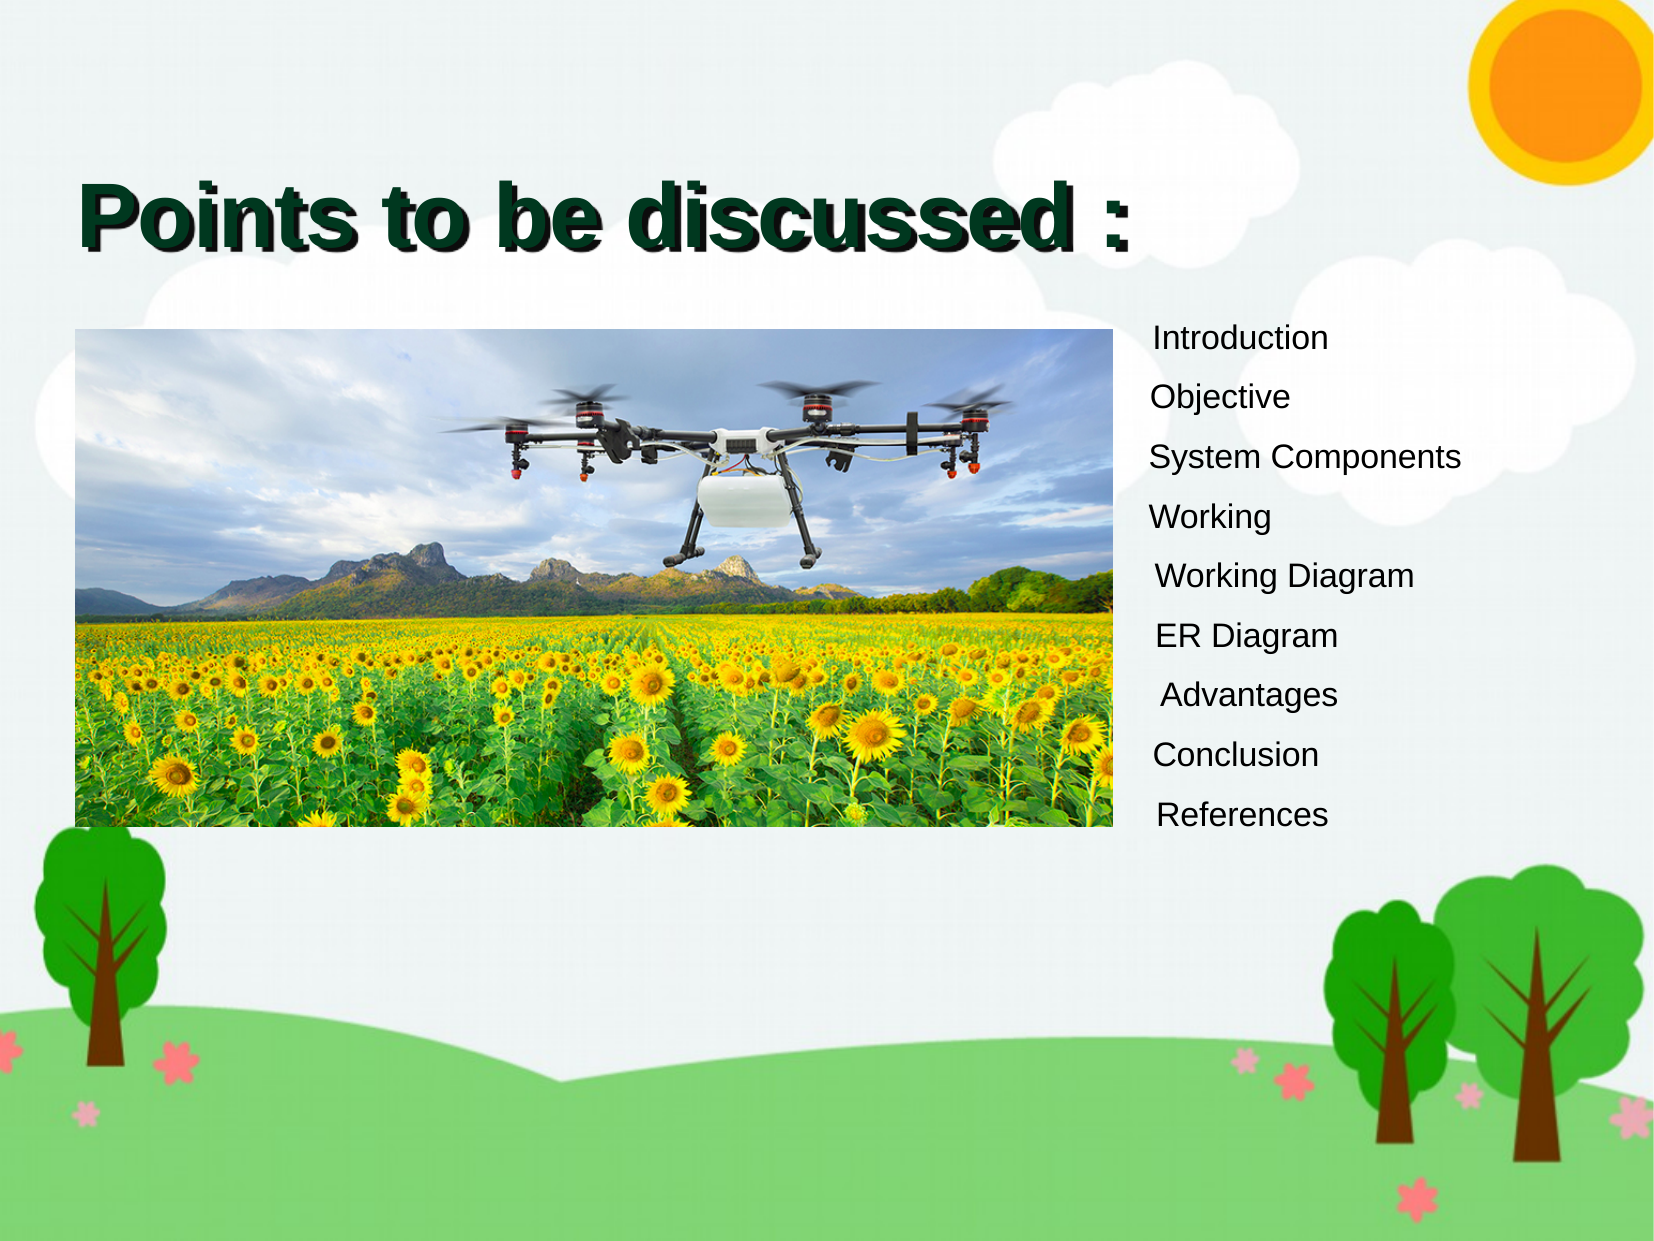

# Points to be discussed :
Introduction
Objective
System Components
Working
Working Diagram
ER Diagram
Advantages
Conclusion
References